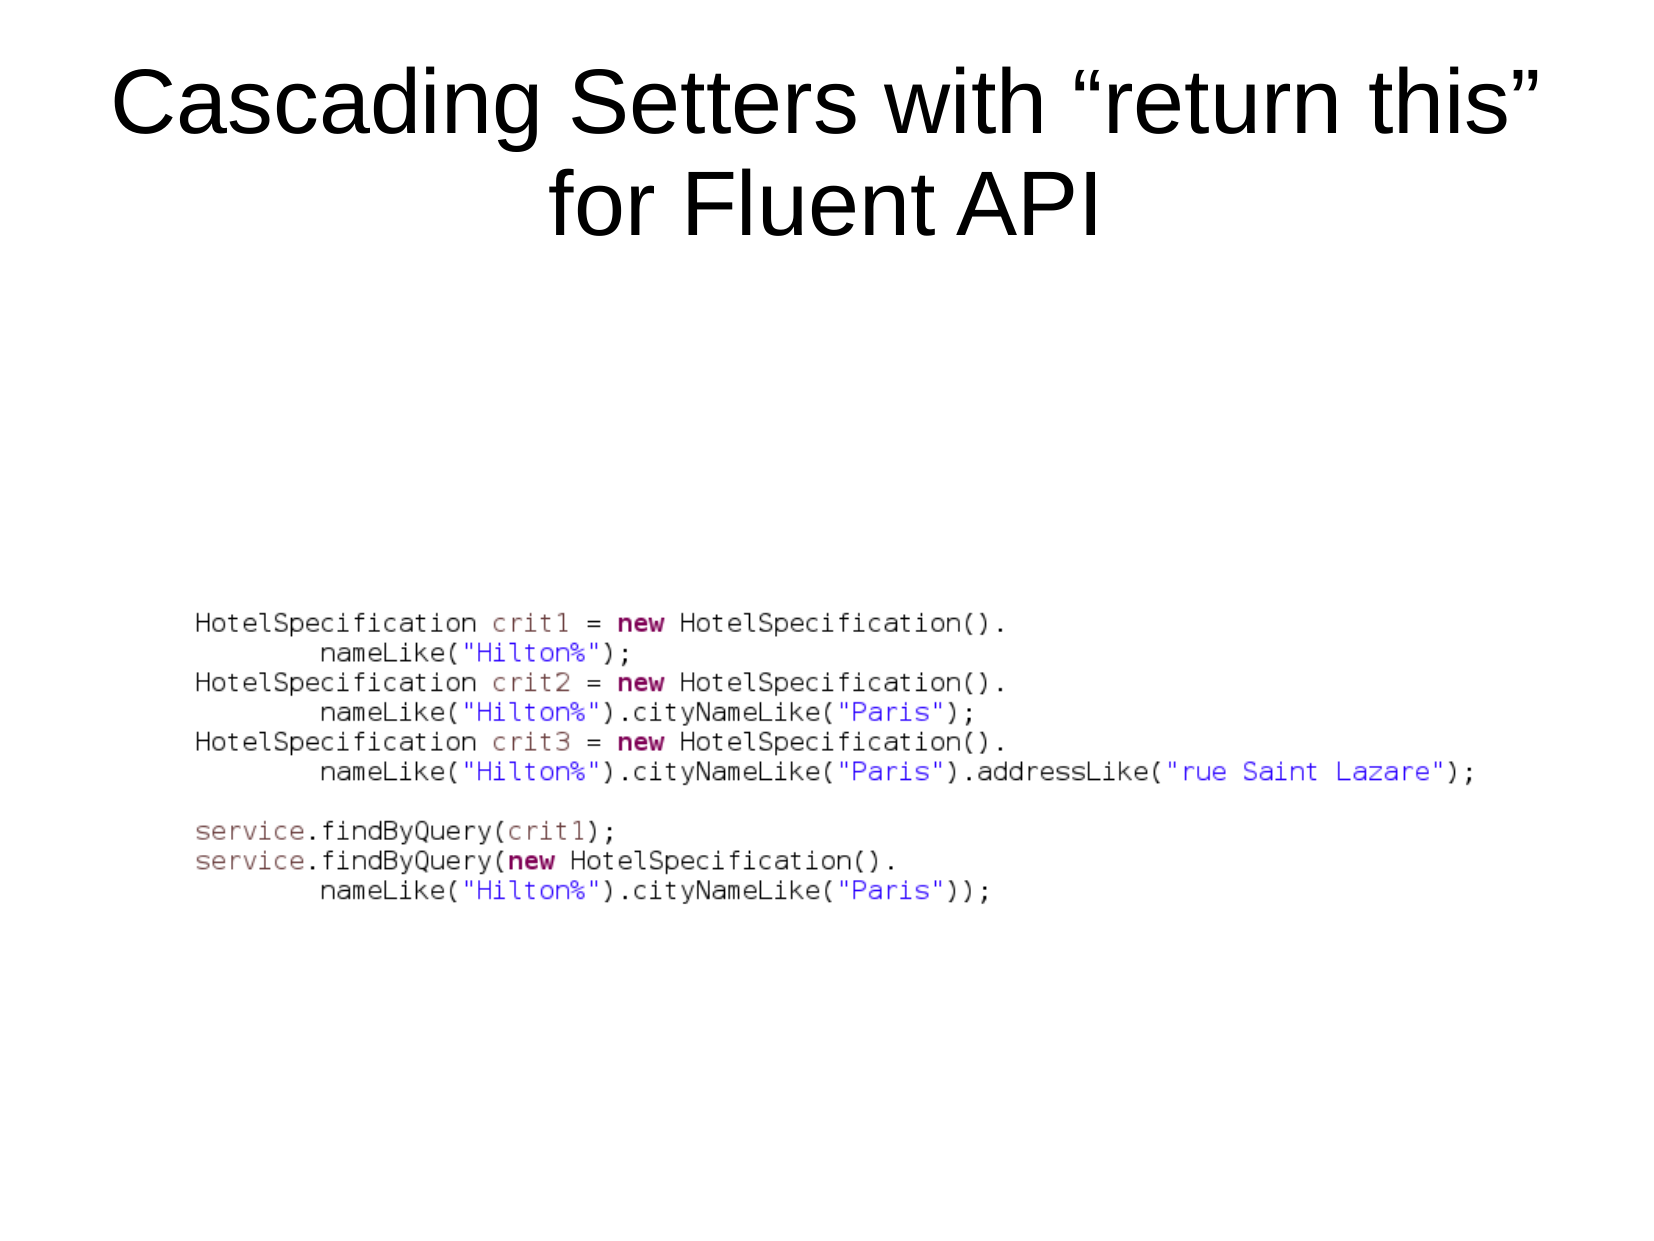

# Cascading Setters with “return this” for Fluent API